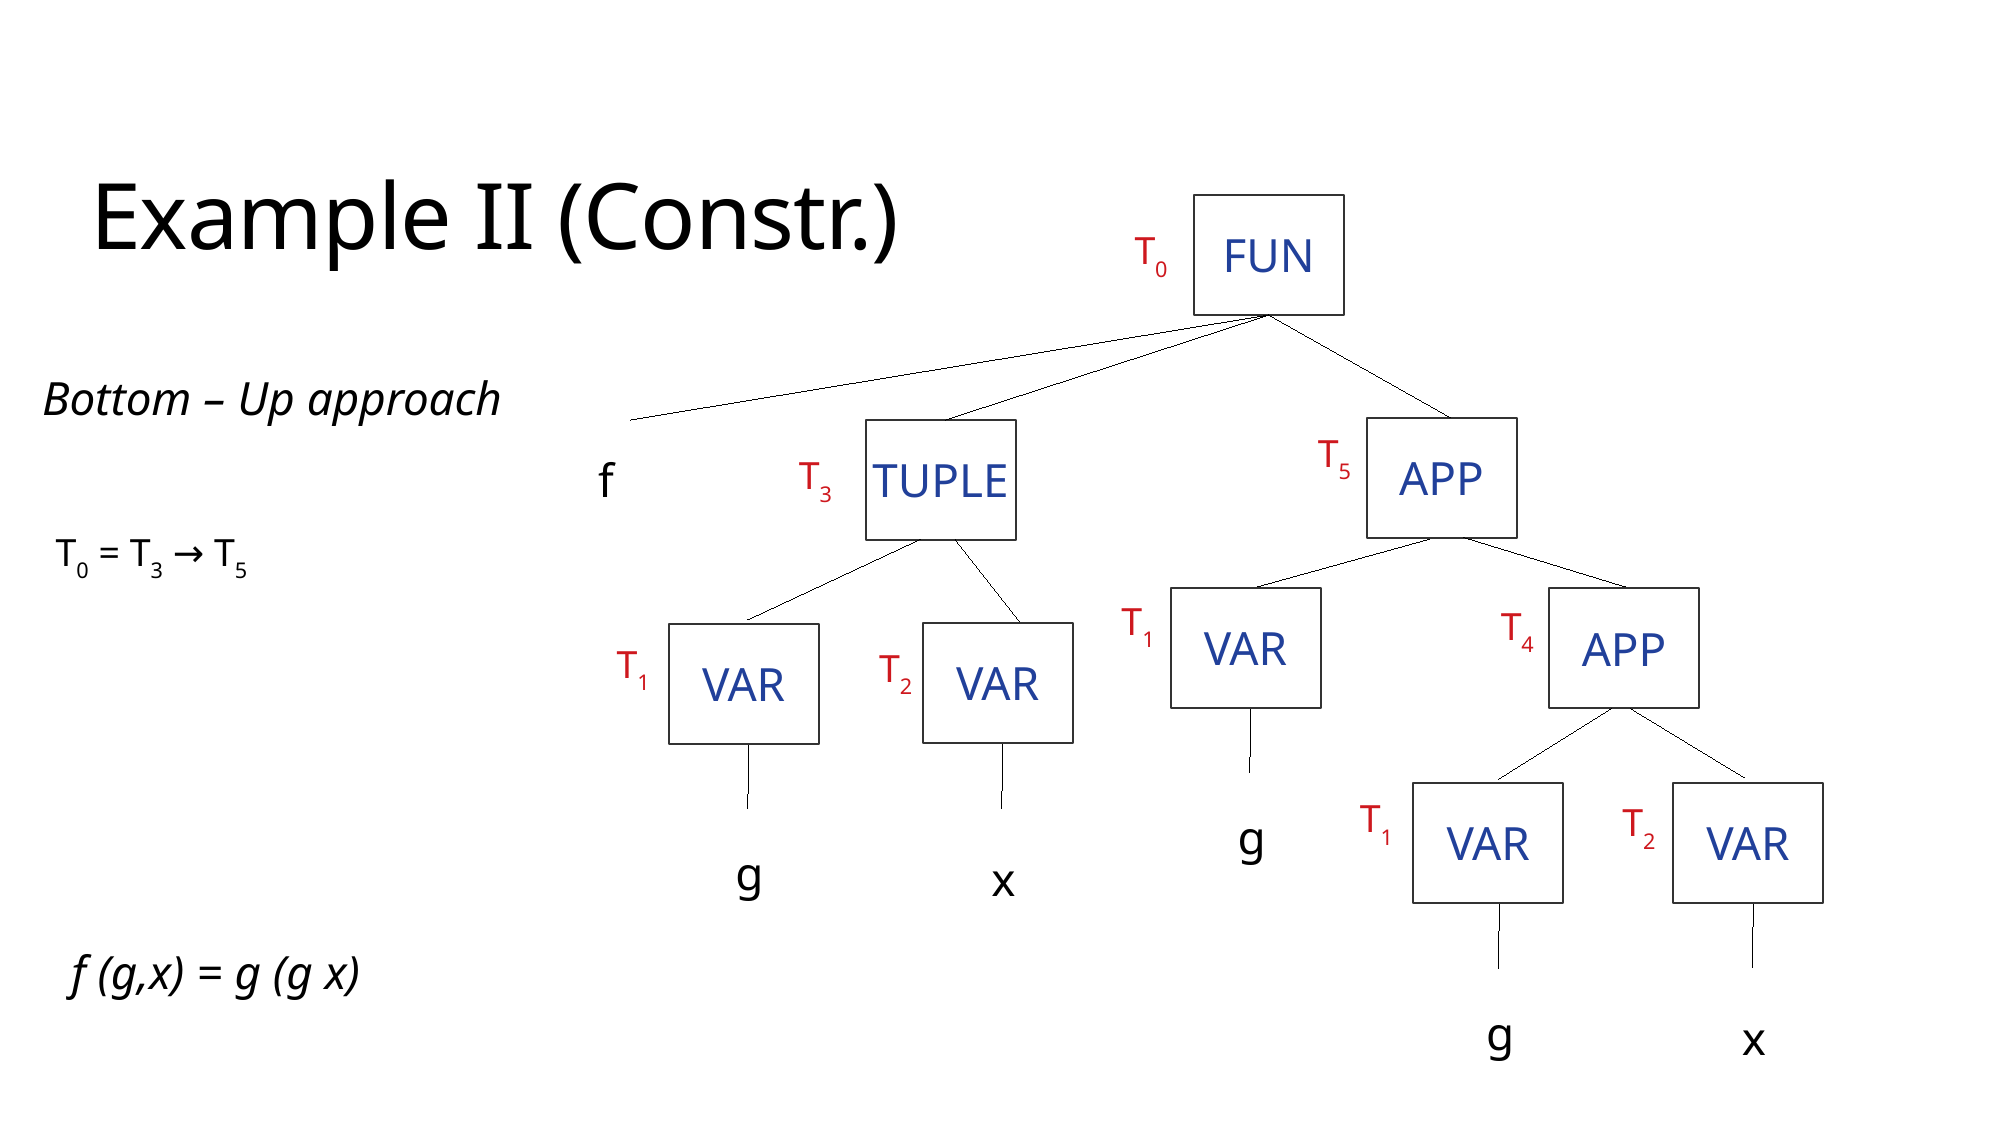

# Example II (Constr.)
FUN
T0
Bottom – Up approach
APP
T5
f
TUPLE
T3
T0 = T3 → T5
T1
VAR
APP
T4
VAR
VAR
T1
T2
g
VAR
VAR
T1
T2
g
x
f (g,x) = g (g x)
g
x